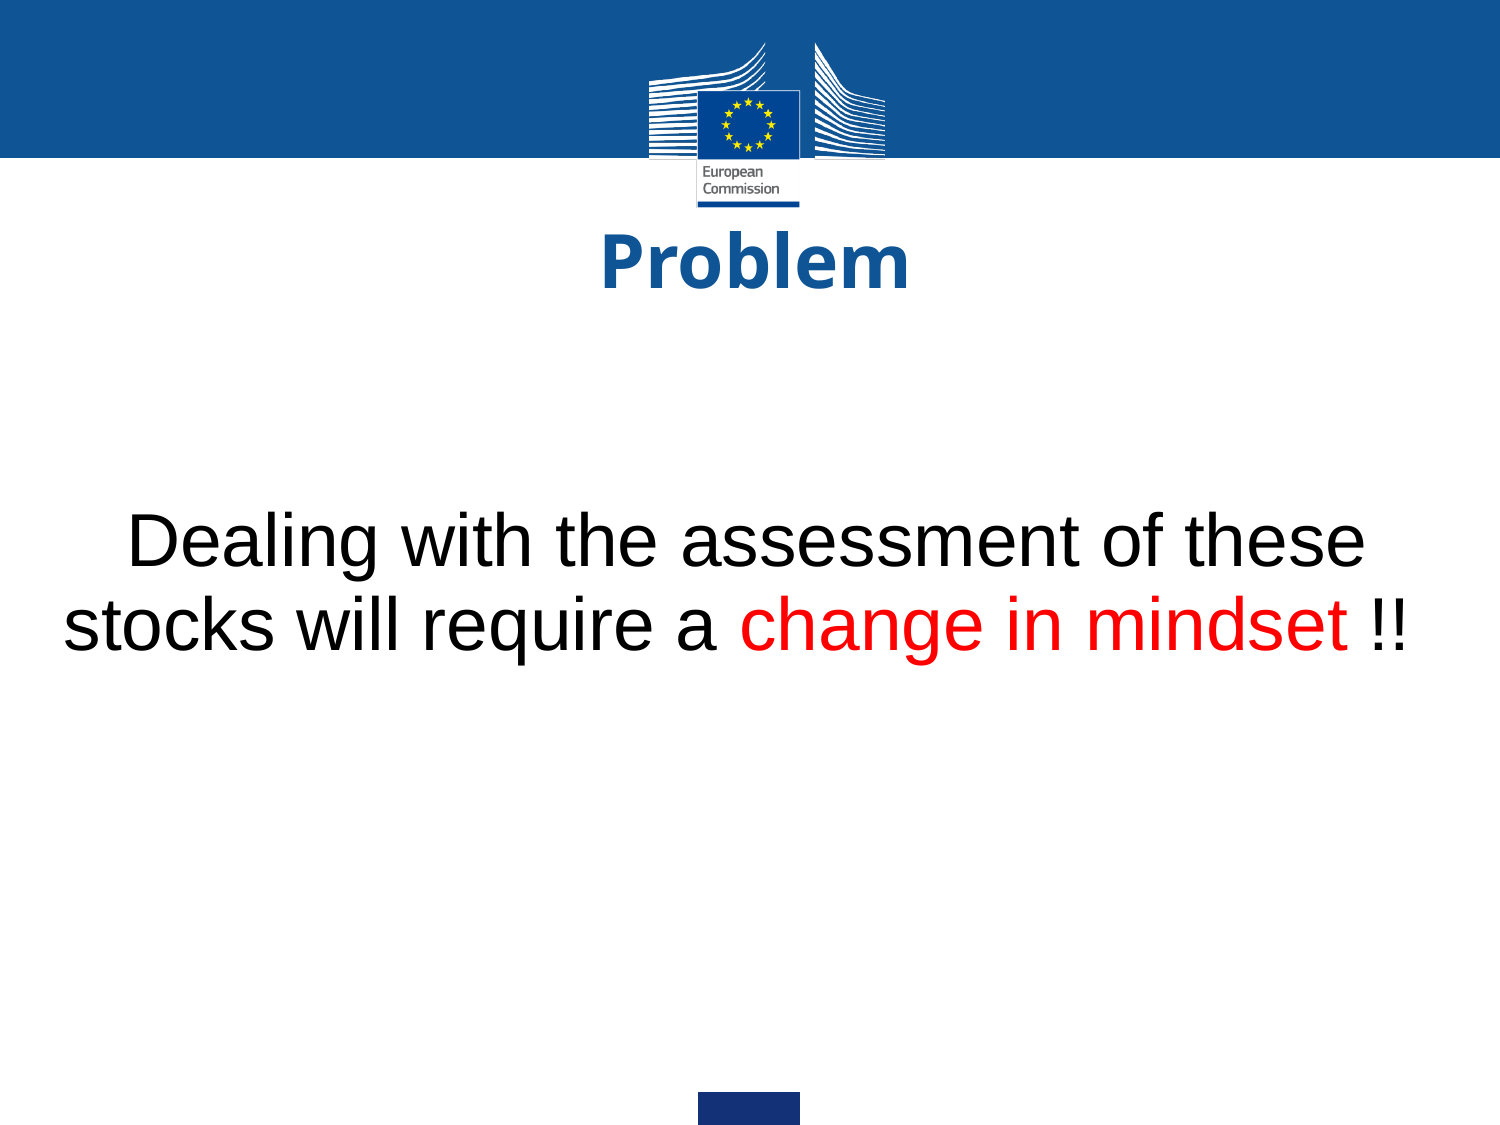

Problem
#
Dealing with the assessment of these stocks will require a change in mindset !!